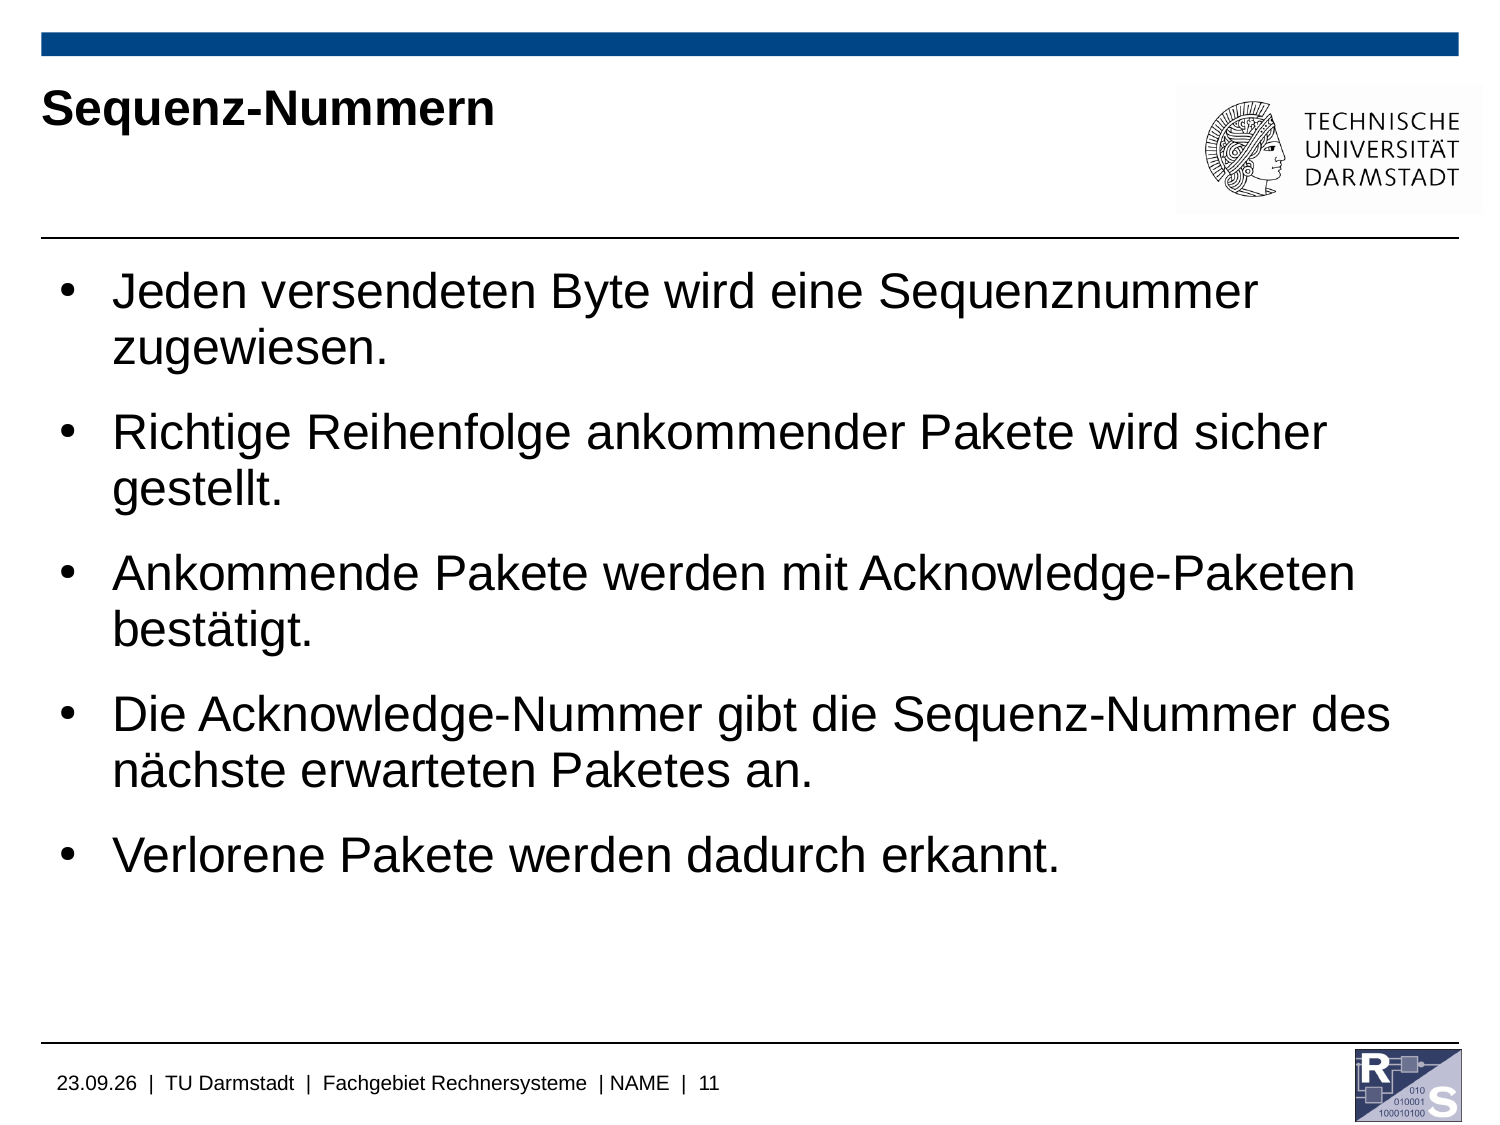

# Sequenz-Nummern
Jeden versendeten Byte wird eine Sequenznummer zugewiesen.
Richtige Reihenfolge ankommender Pakete wird sicher gestellt.
Ankommende Pakete werden mit Acknowledge-Paketen bestätigt.
Die Acknowledge-Nummer gibt die Sequenz-Nummer des nächste erwarteten Paketes an.
Verlorene Pakete werden dadurch erkannt.